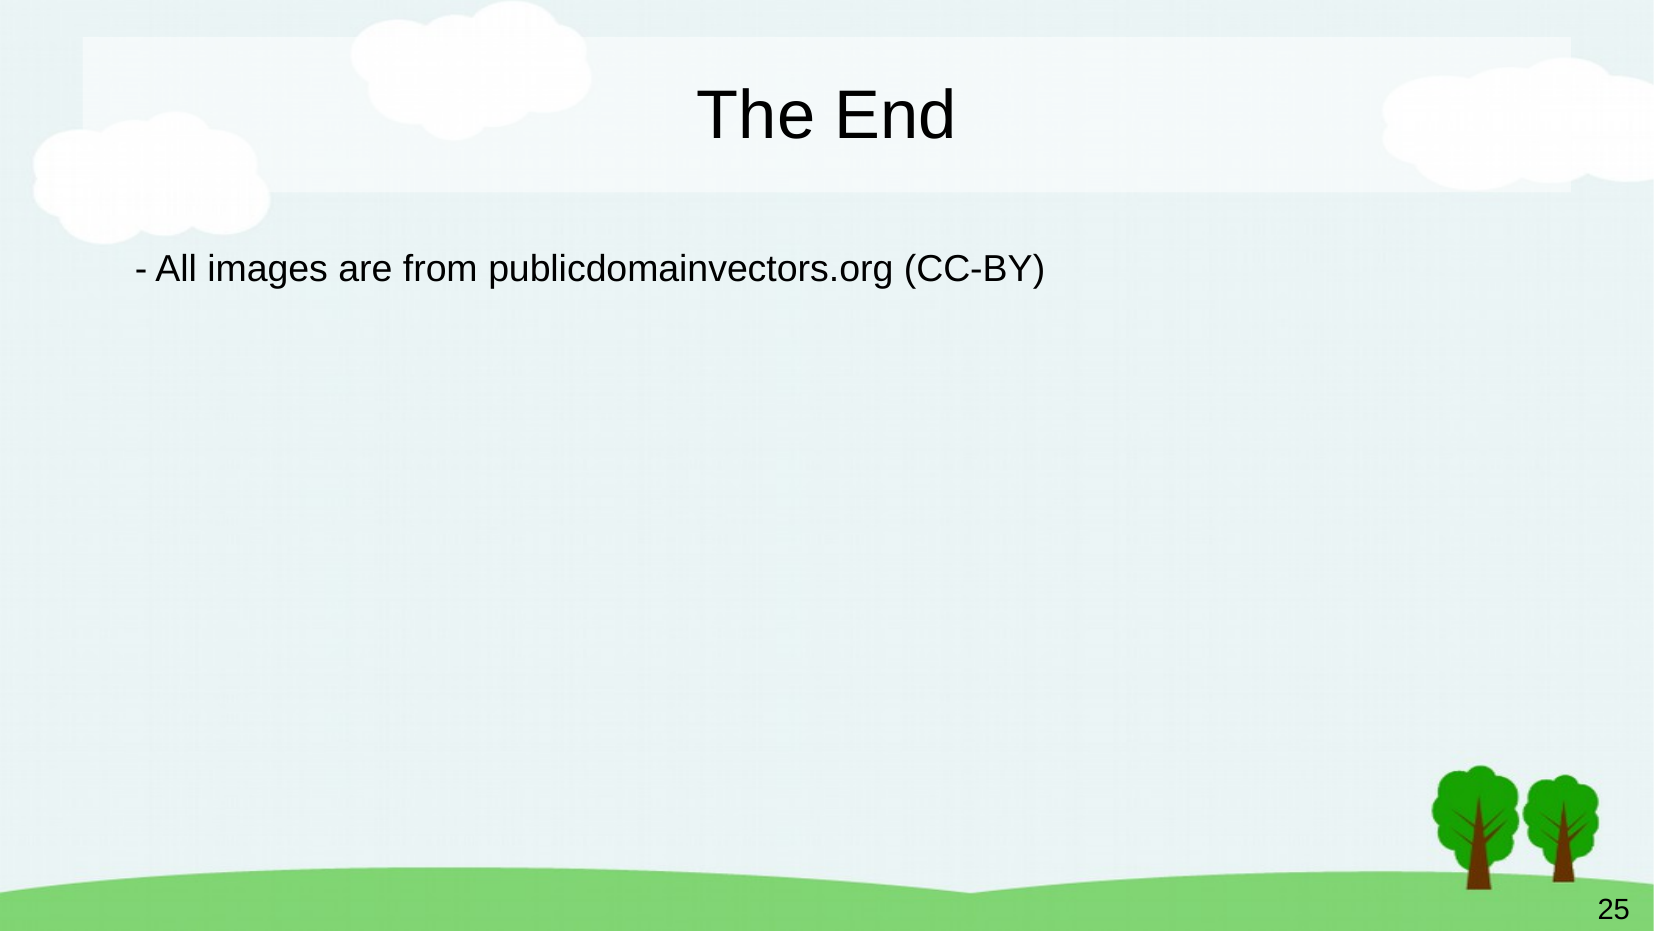

# The End
- All images are from publicdomainvectors.org (CC-BY)
25